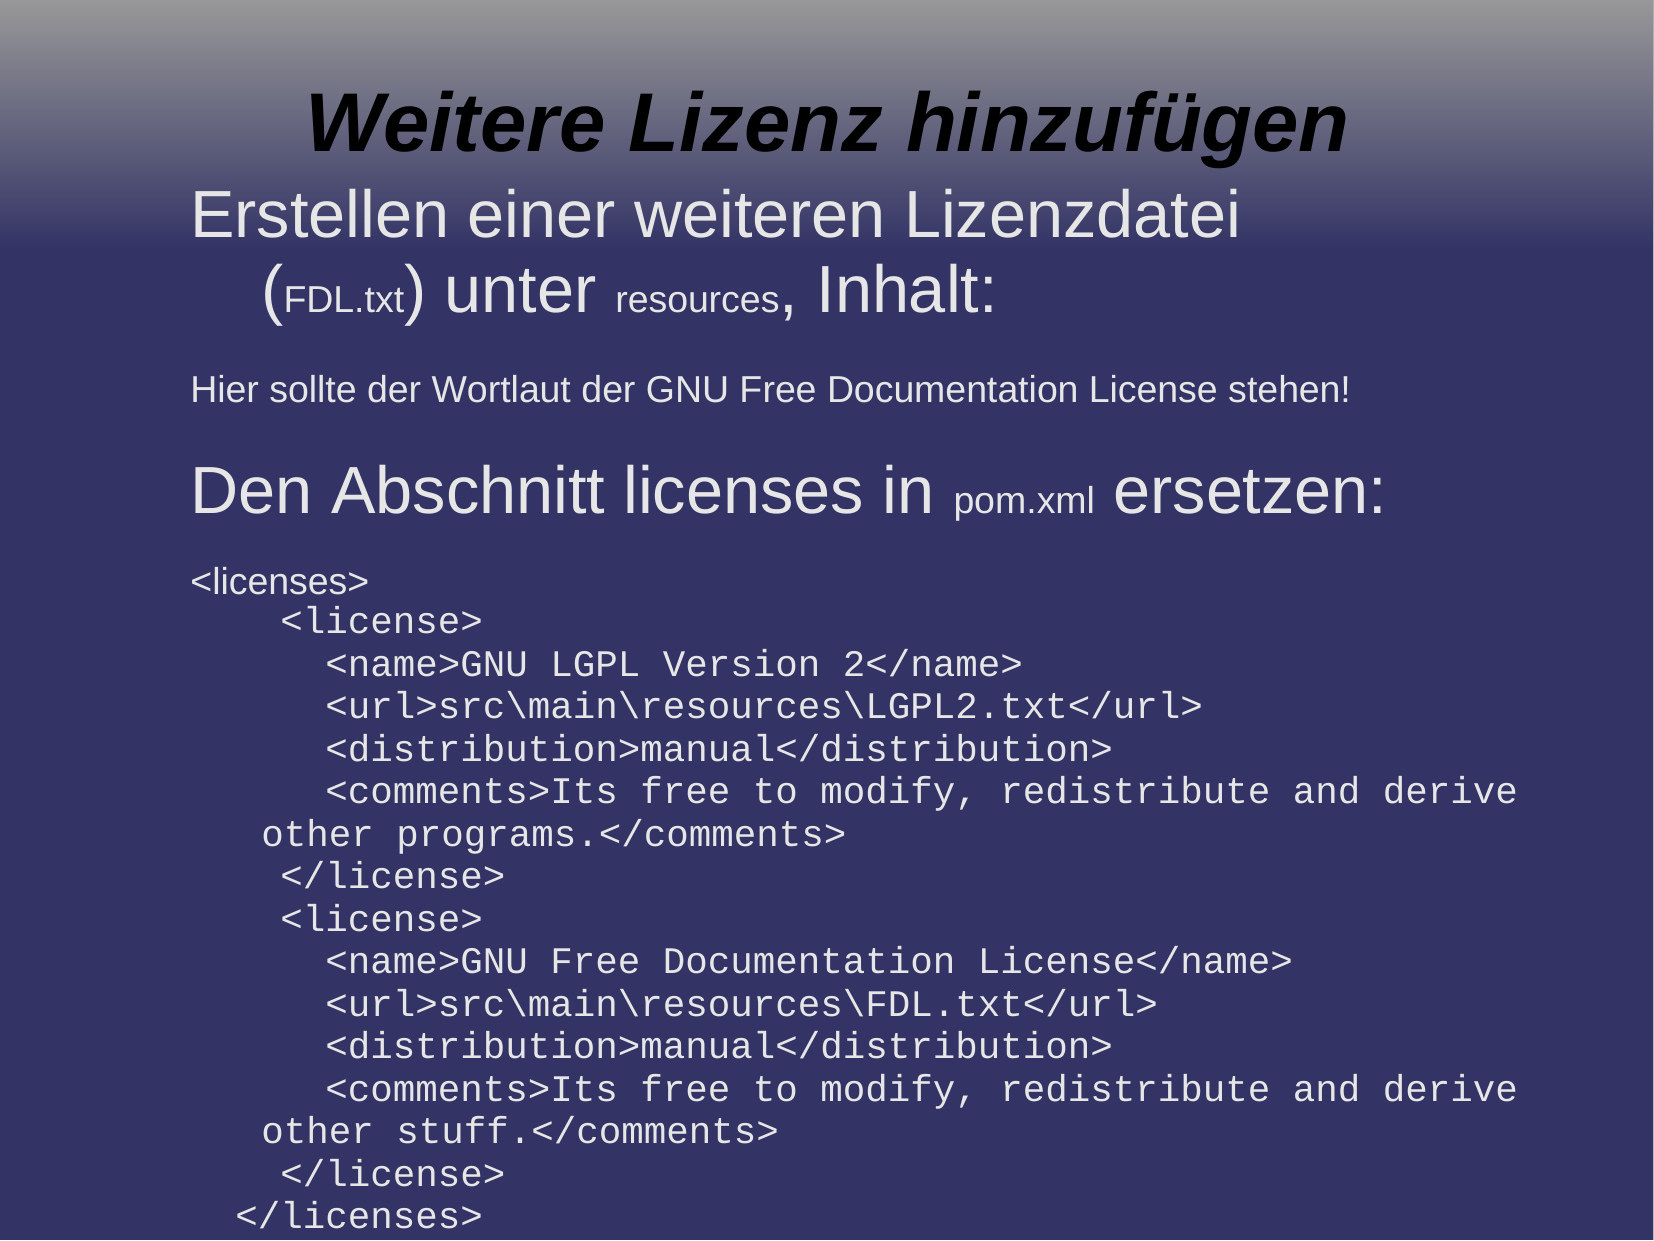

# Weitere Lizenz hinzufügen
Erstellen einer weiteren Lizenzdatei
(FDL.txt) unter resources, Inhalt:
Hier sollte der Wortlaut der GNU Free Documentation License stehen!
Den Abschnitt licenses in pom.xml ersetzen:
<licenses>
 <license>
 <name>GNU LGPL Version 2</name>
 <url>src\main\resources\LGPL2.txt</url>
 <distribution>manual</distribution>
 <comments>Its free to modify, redistribute and derive other programs.</comments>
 </license>
 <license>
 <name>GNU Free Documentation License</name>
 <url>src\main\resources\FDL.txt</url>
 <distribution>manual</distribution>
 <comments>Its free to modify, redistribute and derive other stuff.</comments>
 </license>
 </licenses>